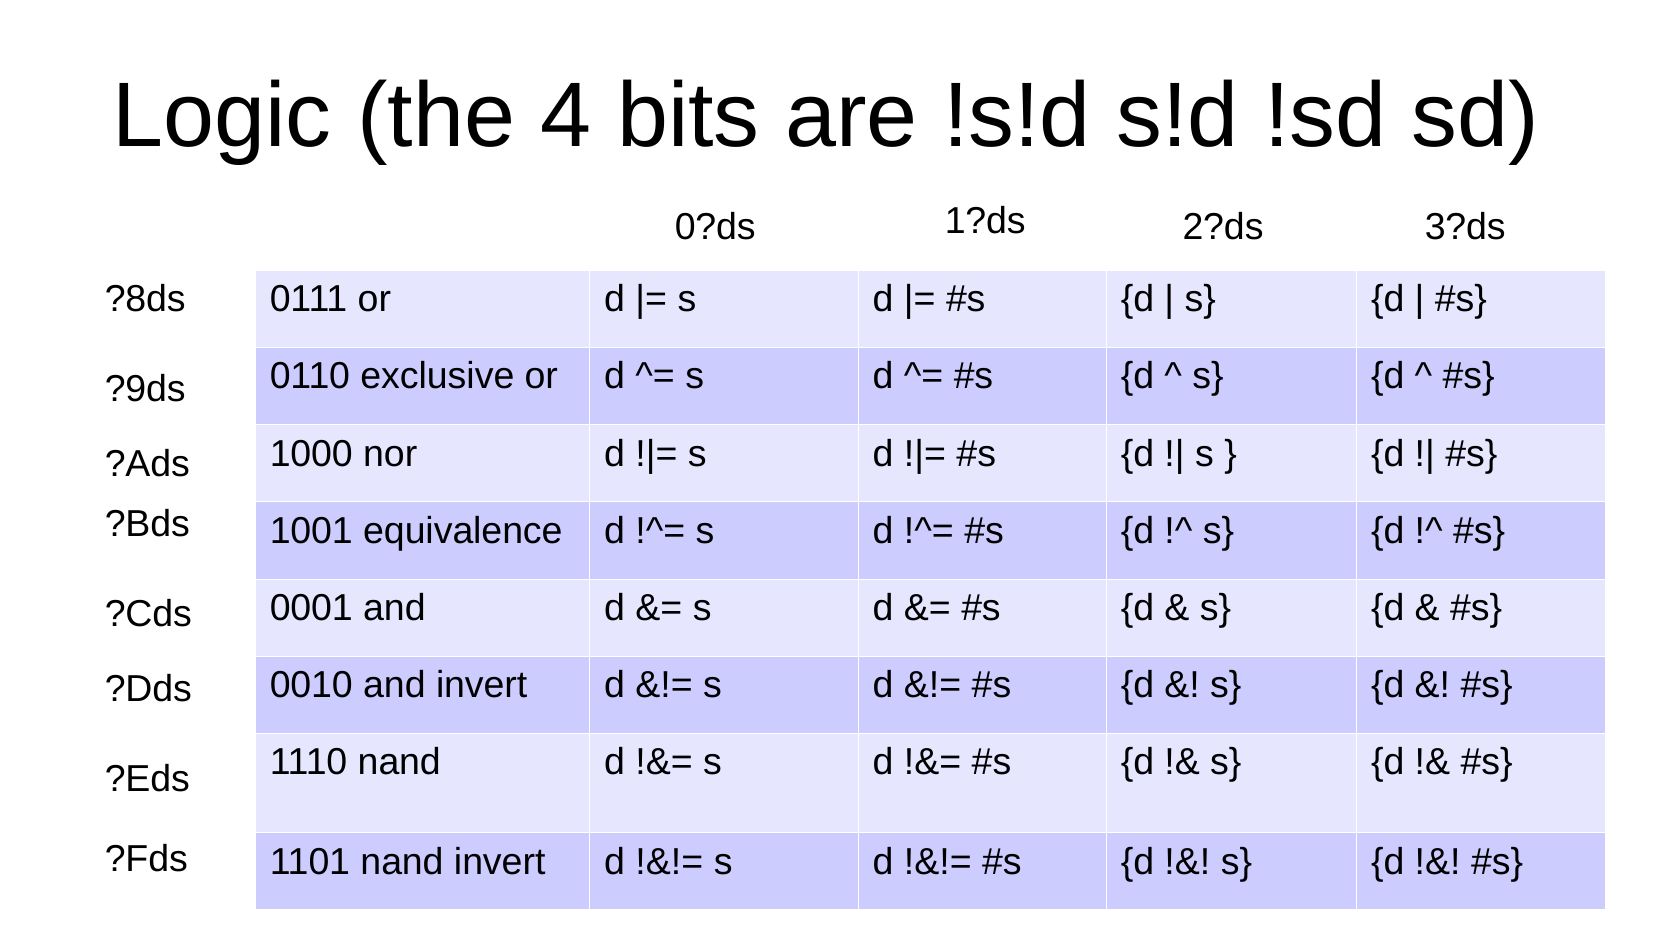

# Logic (the 4 bits are !s!d s!d !sd sd)
1?ds
0?ds
2?ds
3?ds
?8ds
| 0111 or | d |= s | d |= #s | {d | s} | {d | #s} |
| --- | --- | --- | --- | --- |
| 0110 exclusive or | d ^= s | d ^= #s | {d ^ s} | {d ^ #s} |
| 1000 nor | d !|= s | d !|= #s | {d !| s } | {d !| #s} |
| 1001 equivalence | d !^= s | d !^= #s | {d !^ s} | {d !^ #s} |
| 0001 and | d &= s | d &= #s | {d & s} | {d & #s} |
| 0010 and invert | d &!= s | d &!= #s | {d &! s} | {d &! #s} |
| 1110 nand | d !&= s | d !&= #s | {d !& s} | {d !& #s} |
| 1101 nand invert | d !&!= s | d !&!= #s | {d !&! s} | {d !&! #s} |
?9ds
?Ads
?Bds
?Cds
?Dds
?Eds
?Fds